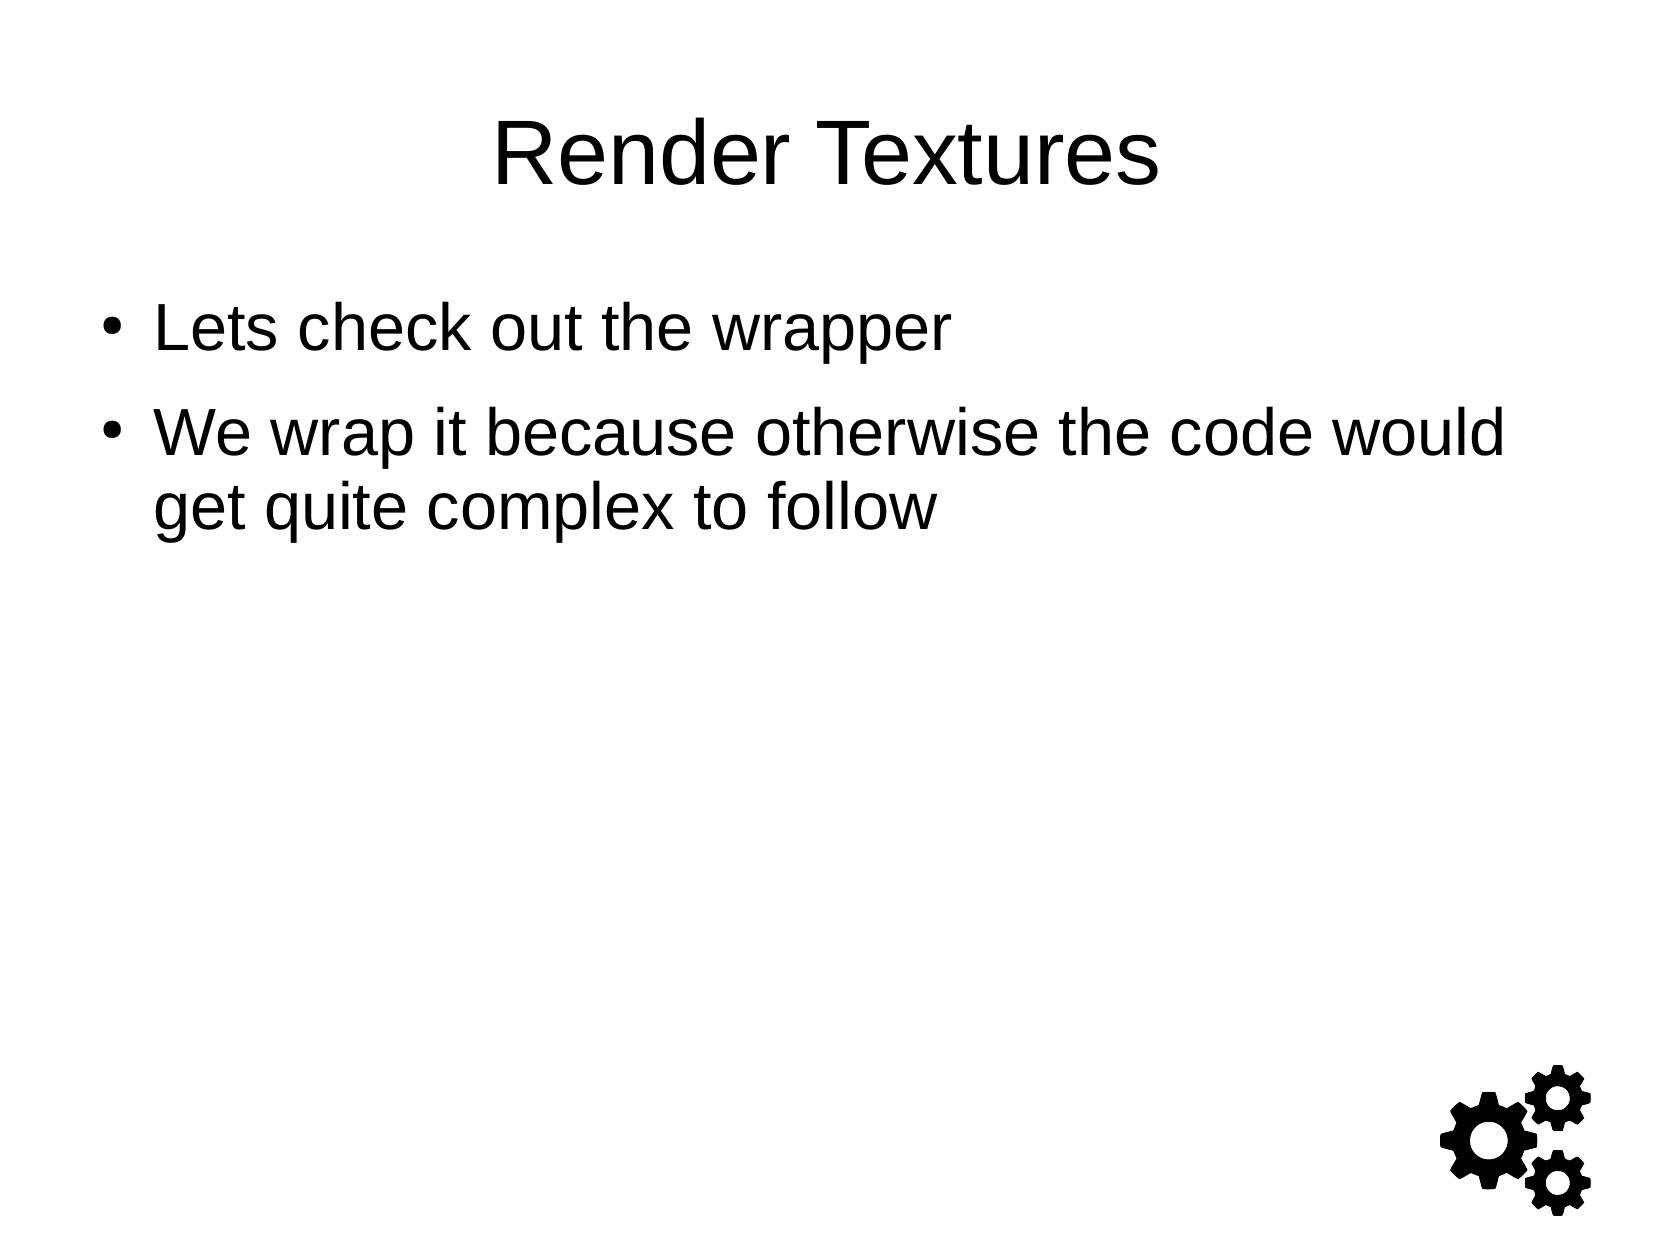

# Render Textures
Lets check out the wrapper
We wrap it because otherwise the code would get quite complex to follow